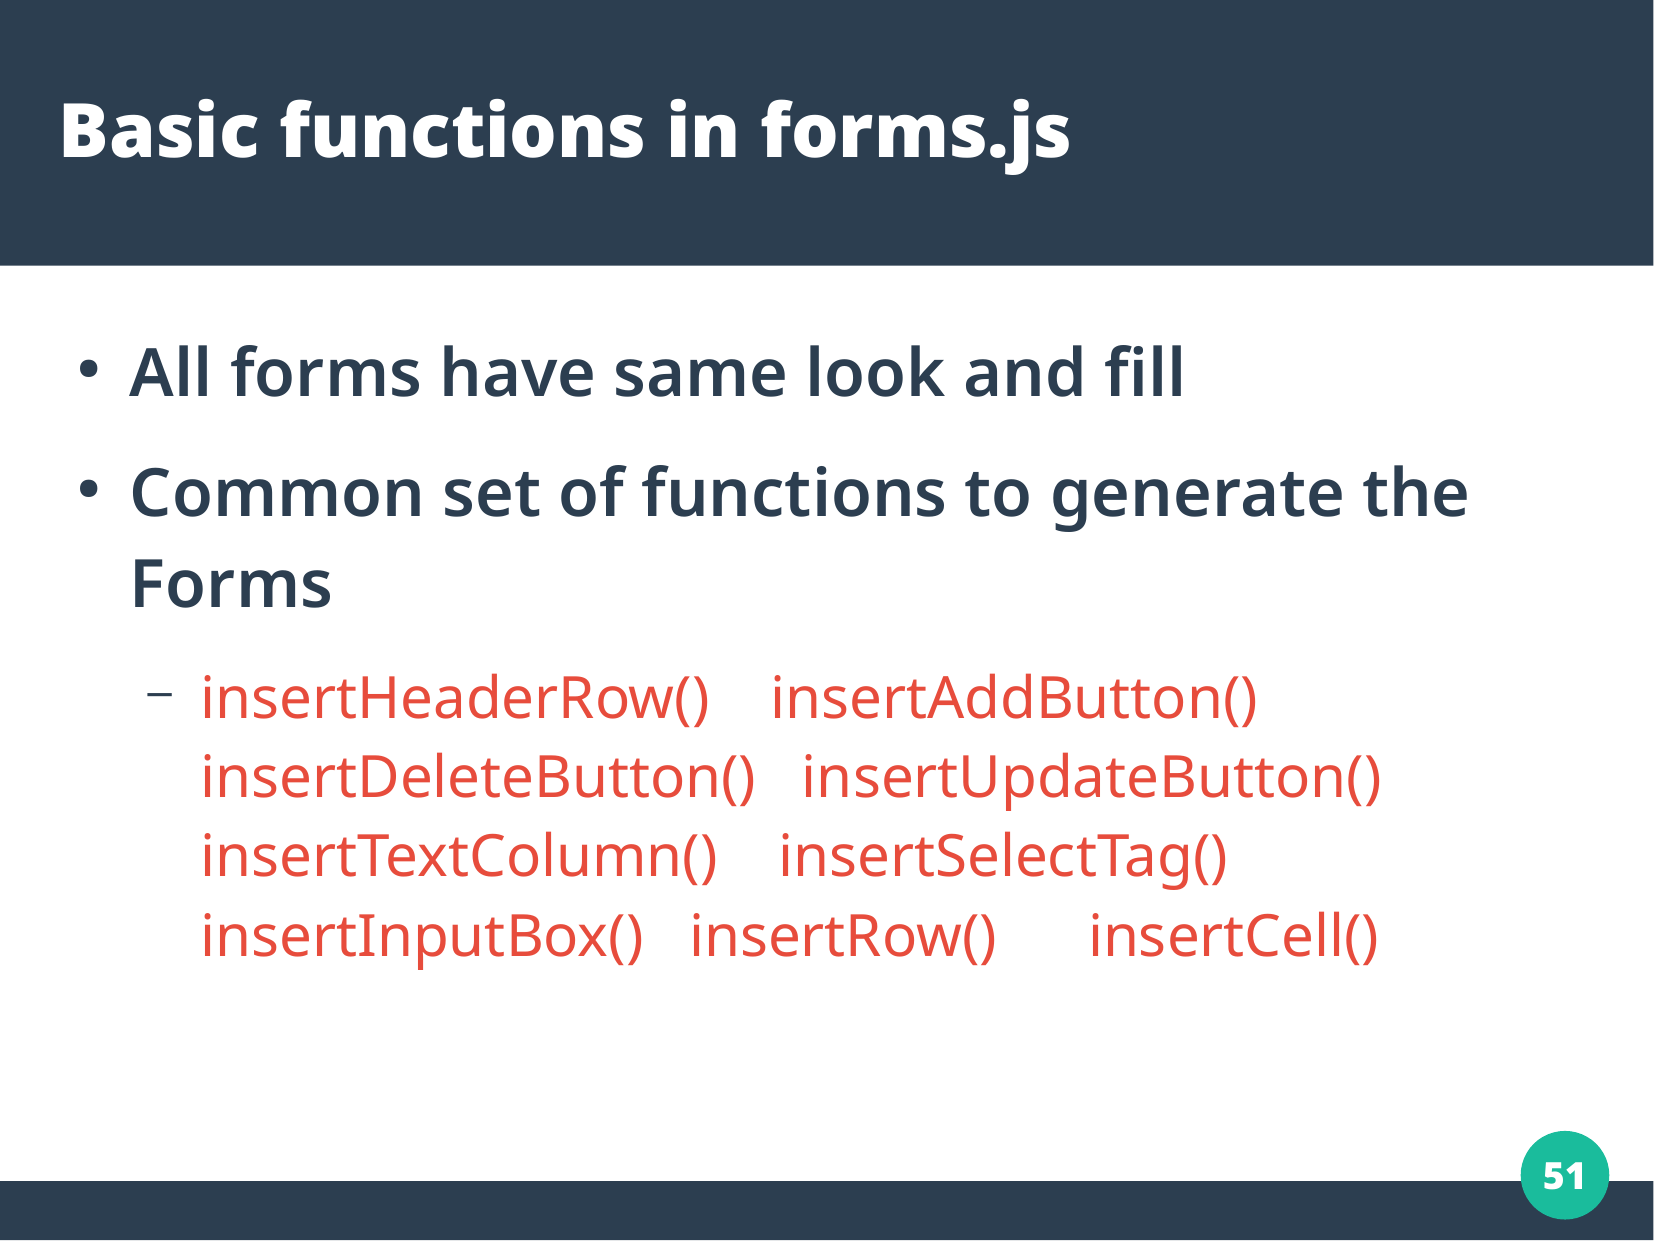

# Basic functions in forms.js
All forms have same look and fill
Common set of functions to generate the Forms
insertHeaderRow() insertAddButton() insertDeleteButton() insertUpdateButton() insertTextColumn() insertSelectTag() insertInputBox() insertRow() insertCell()
51